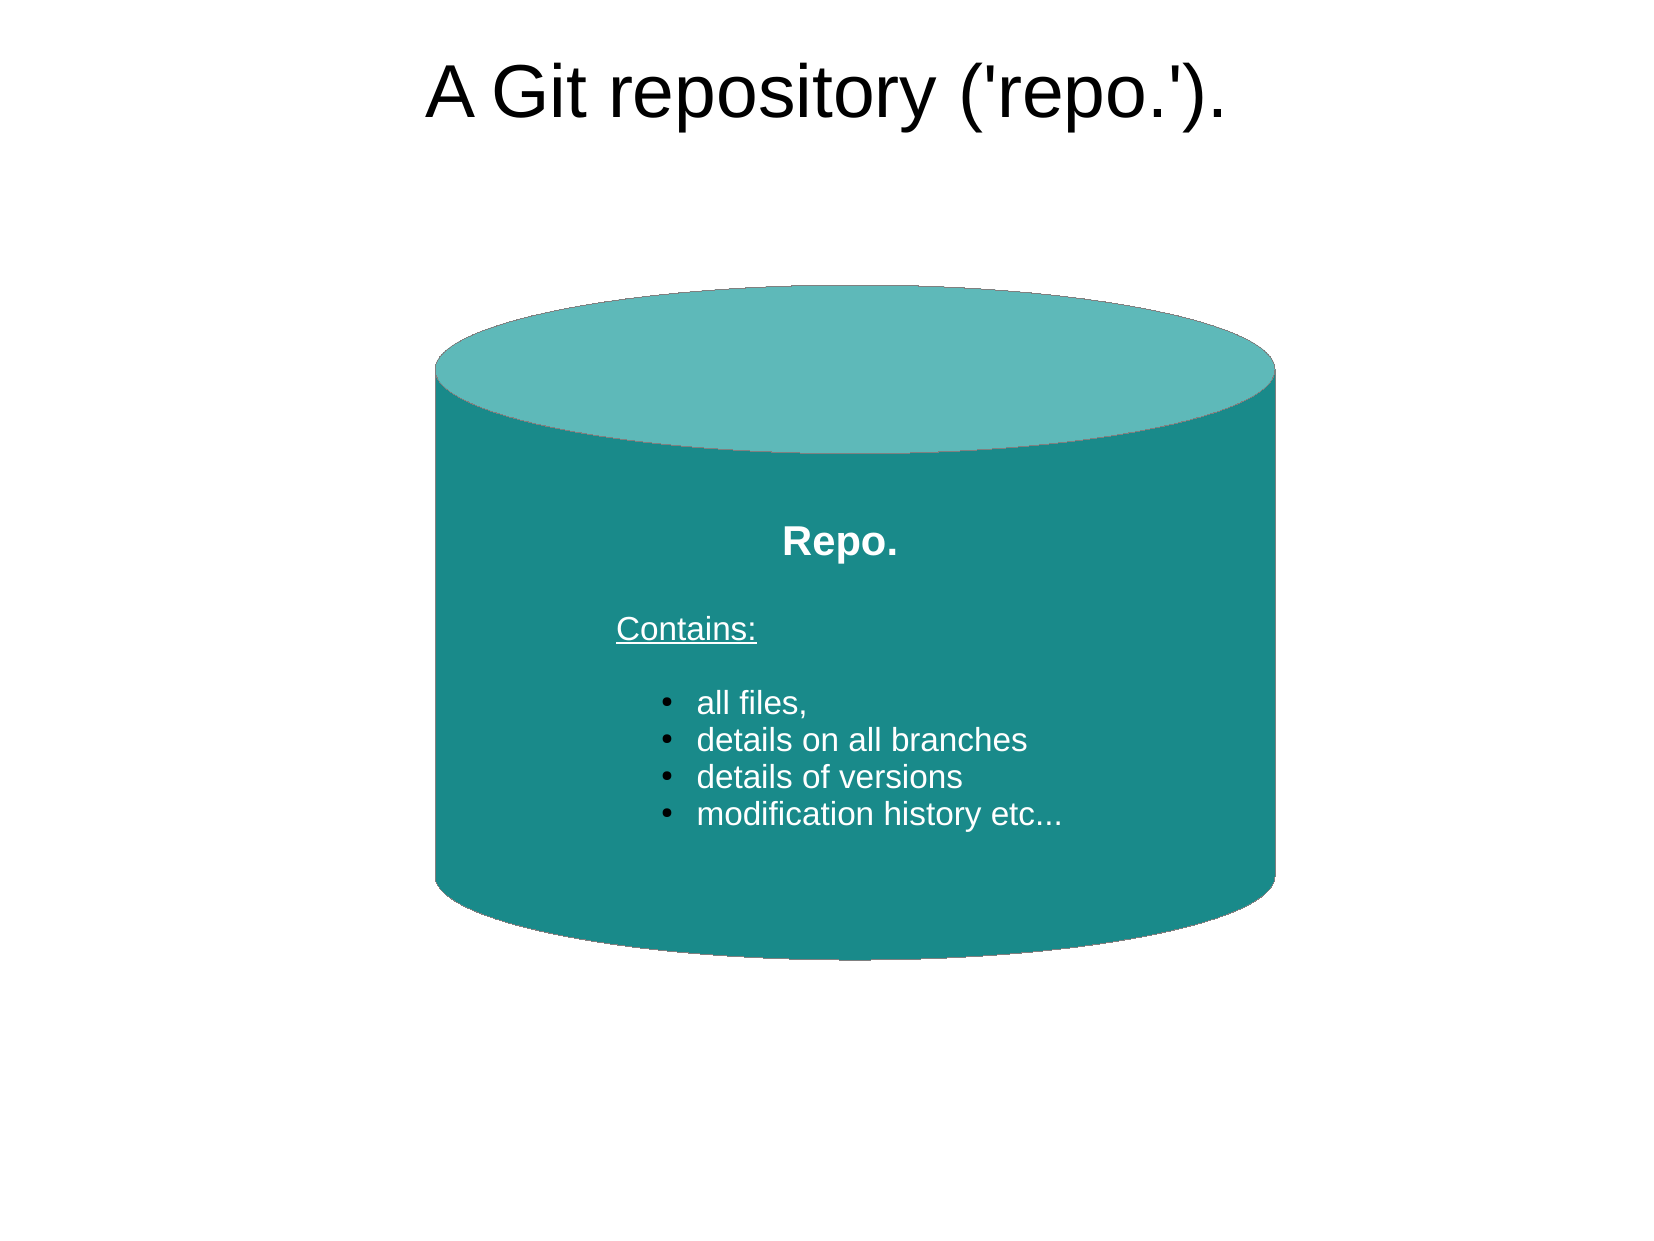

# A Git repository ('repo.').
Repo.
Contains:
all files,
details on all branches
details of versions
modification history etc...